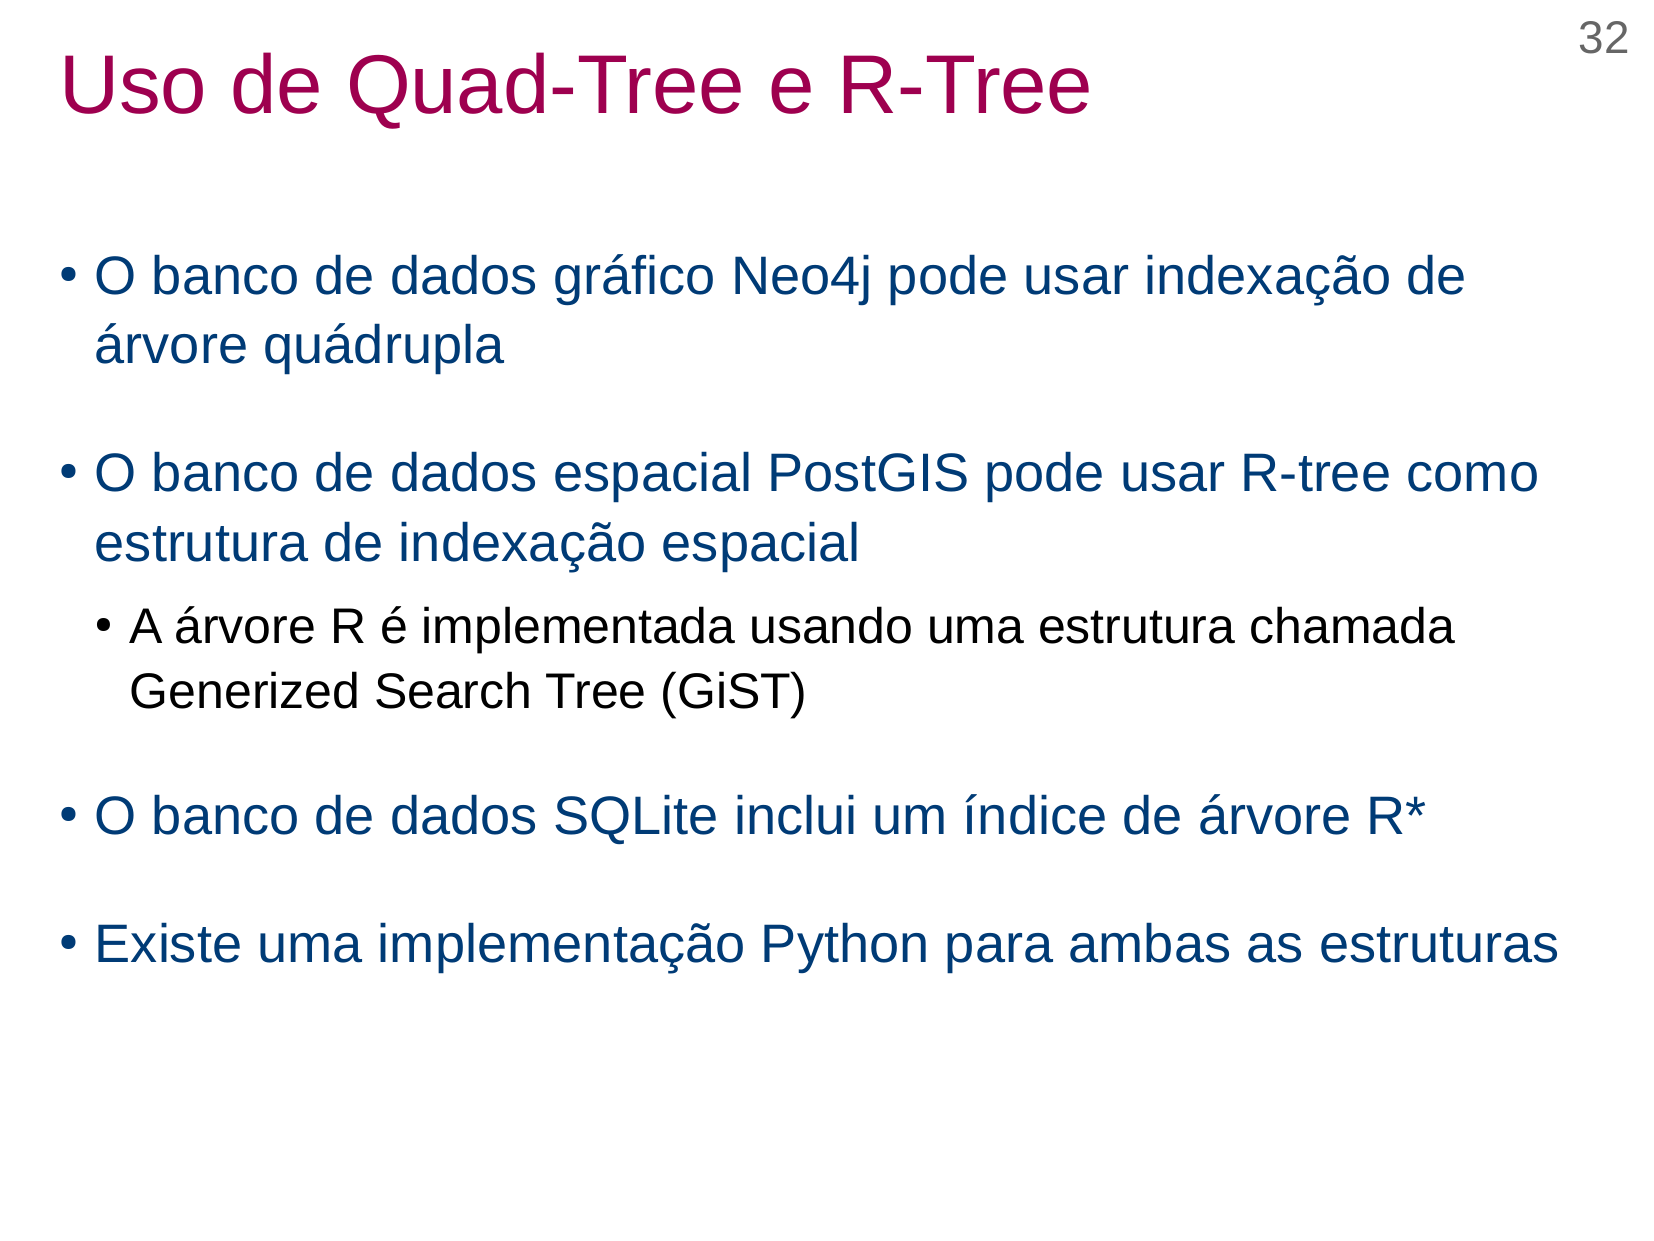

32
# Uso de Quad-Tree e R-Tree
O banco de dados gráfico Neo4j pode usar indexação de árvore quádrupla
O banco de dados espacial PostGIS pode usar R-tree como estrutura de indexação espacial
A árvore R é implementada usando uma estrutura chamada Generized Search Tree (GiST)
O banco de dados SQLite inclui um índice de árvore R*
Existe uma implementação Python para ambas as estruturas